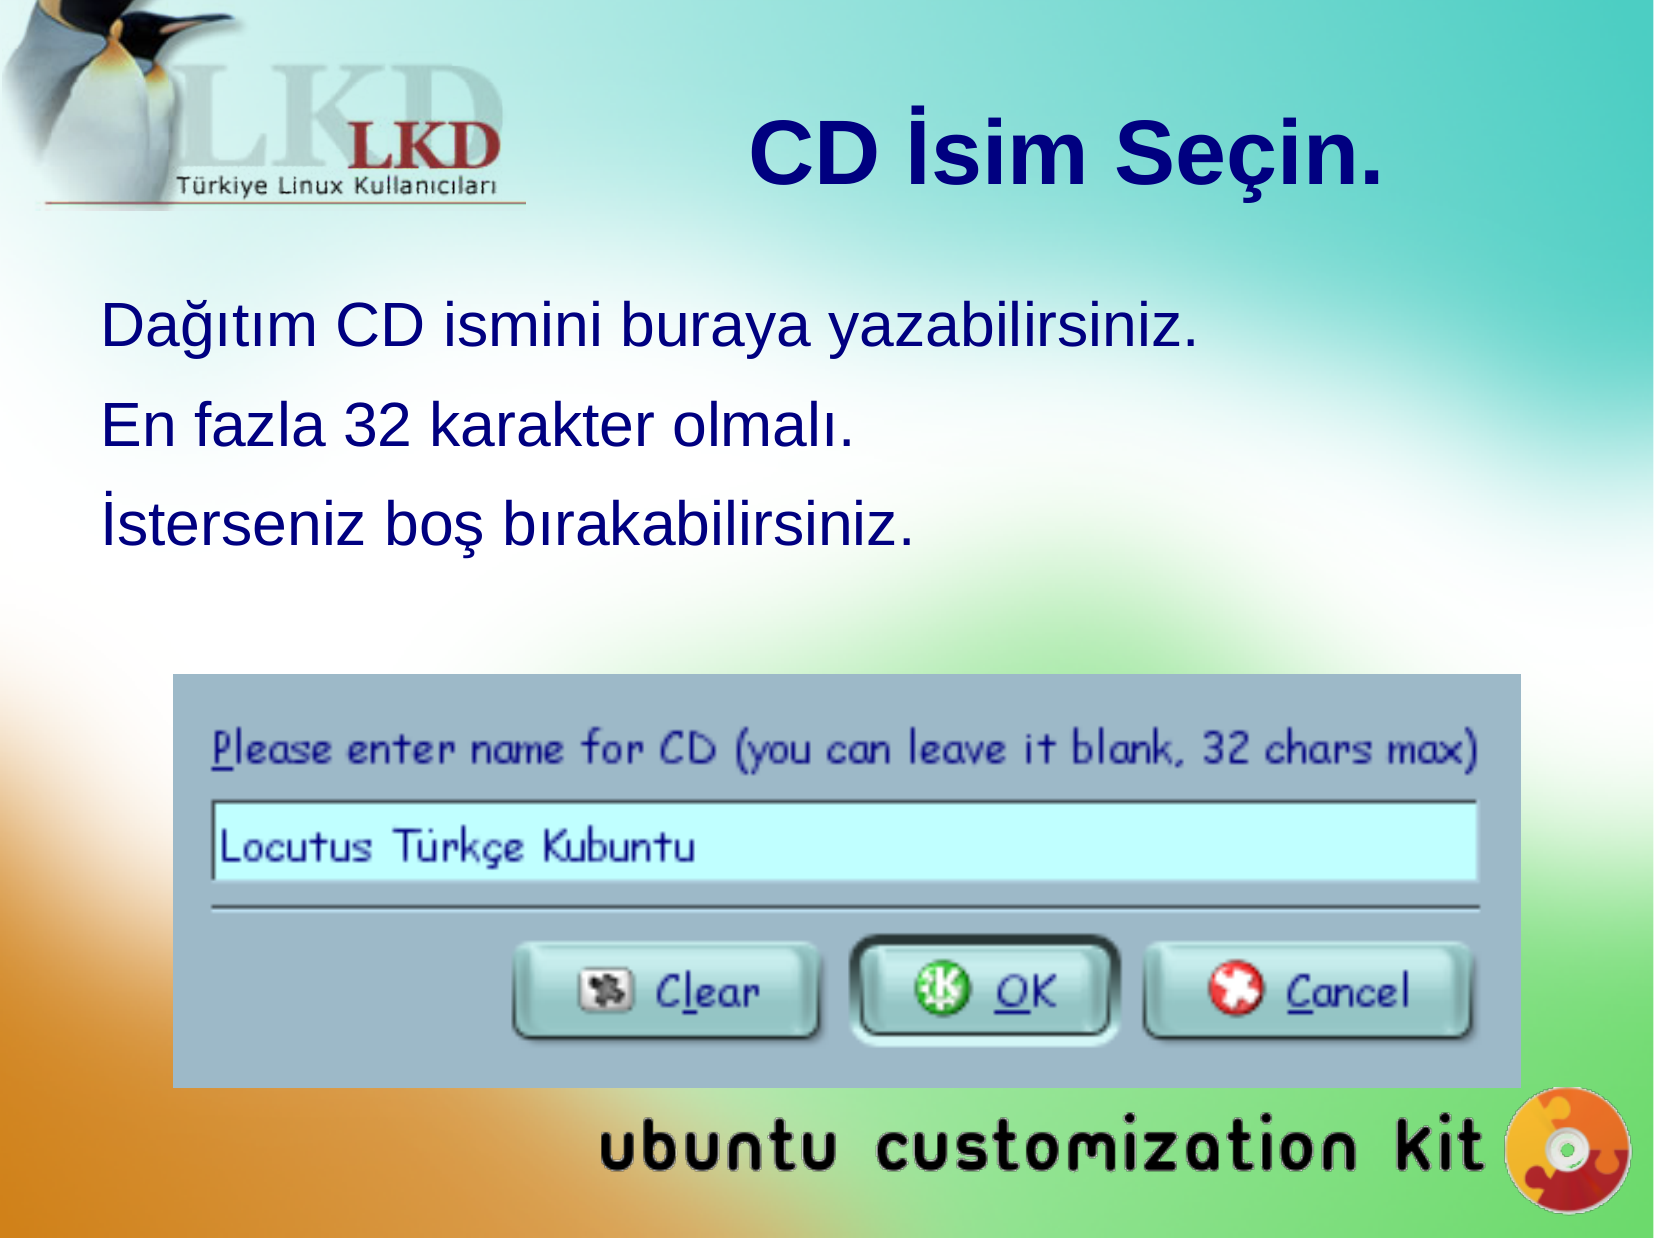

# CD İsim Seçin.
Dağıtım CD ismini buraya yazabilirsiniz.
En fazla 32 karakter olmalı.
İsterseniz boş bırakabilirsiniz.